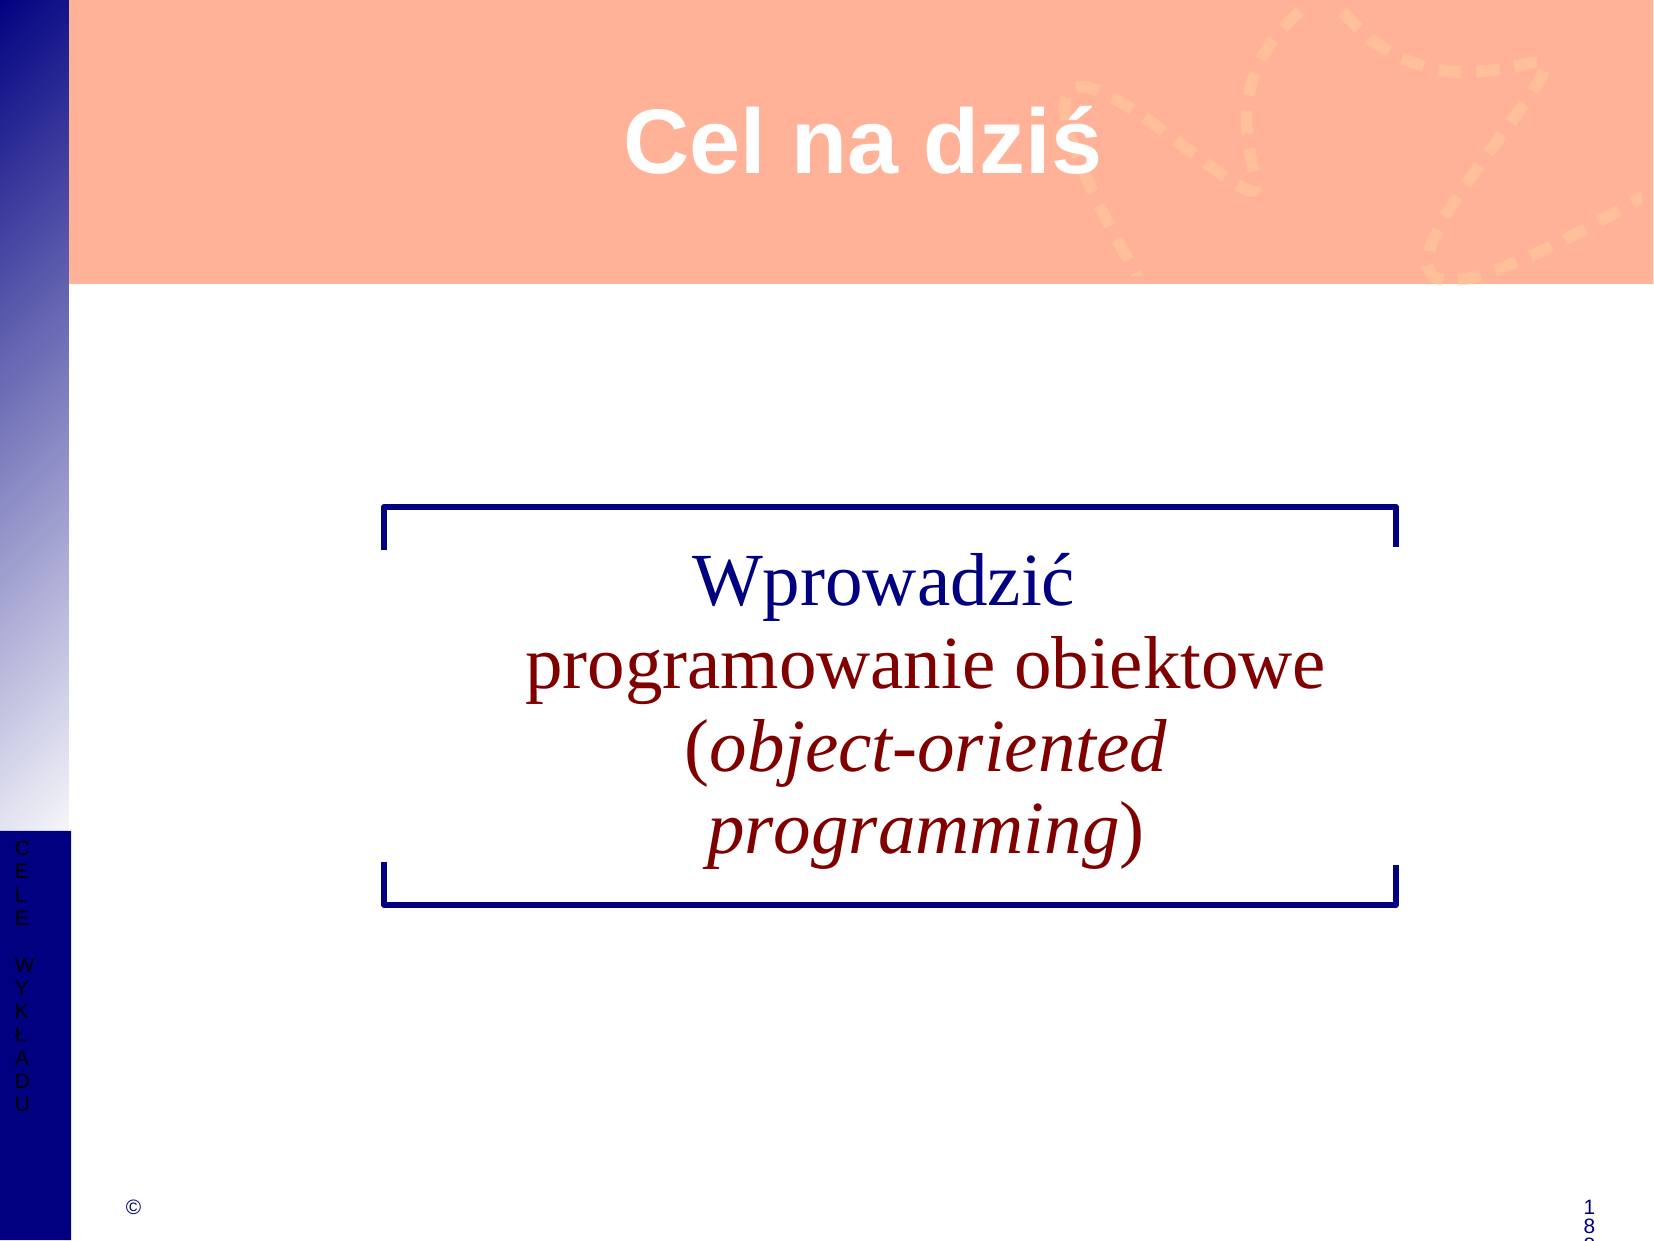

# Cel na dziś
Wprowadzić
programowanie obiektowe (object-oriented programming)
C
E
L
E
W
Y
K
Ł
A
D
U